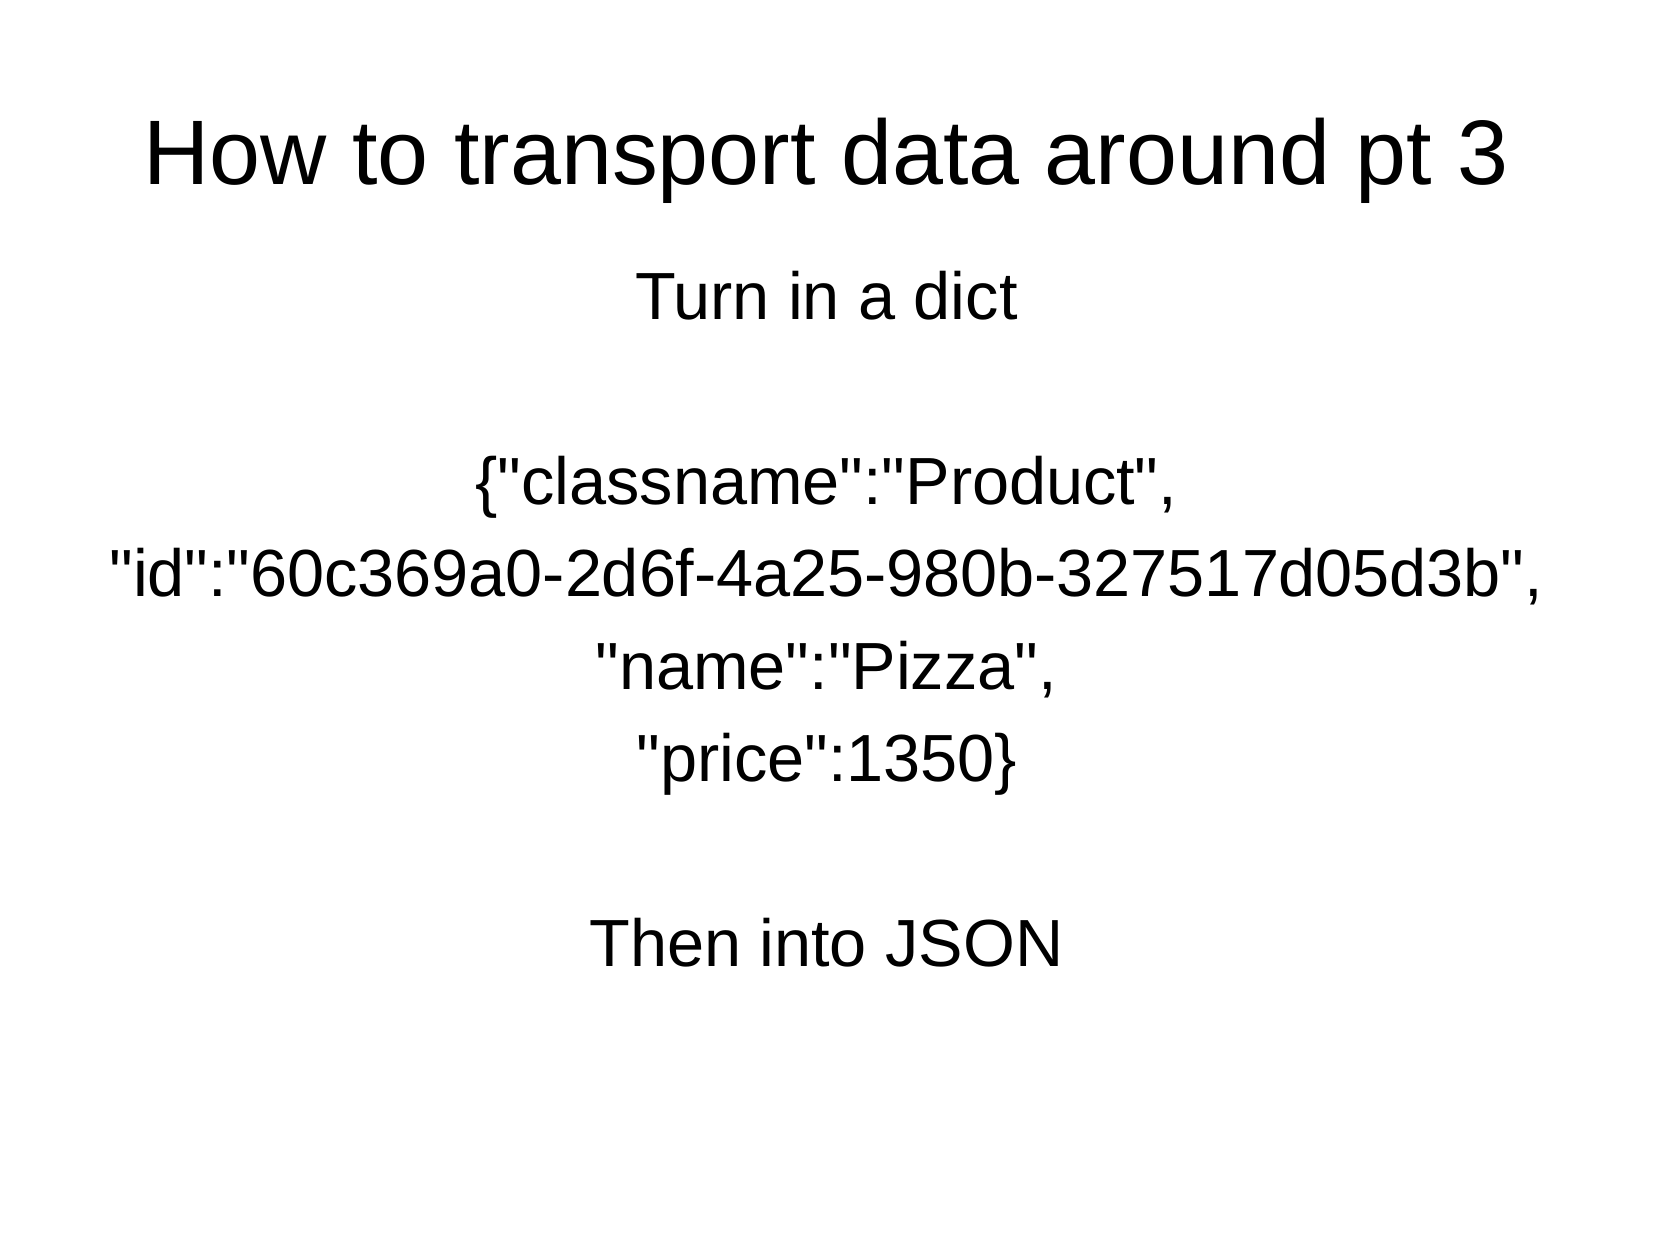

# How to transport data around pt 3
Turn in a dict
{"classname":"Product",
"id":"60c369a0-2d6f-4a25-980b-327517d05d3b",
"name":"Pizza",
"price":1350}
Then into JSON